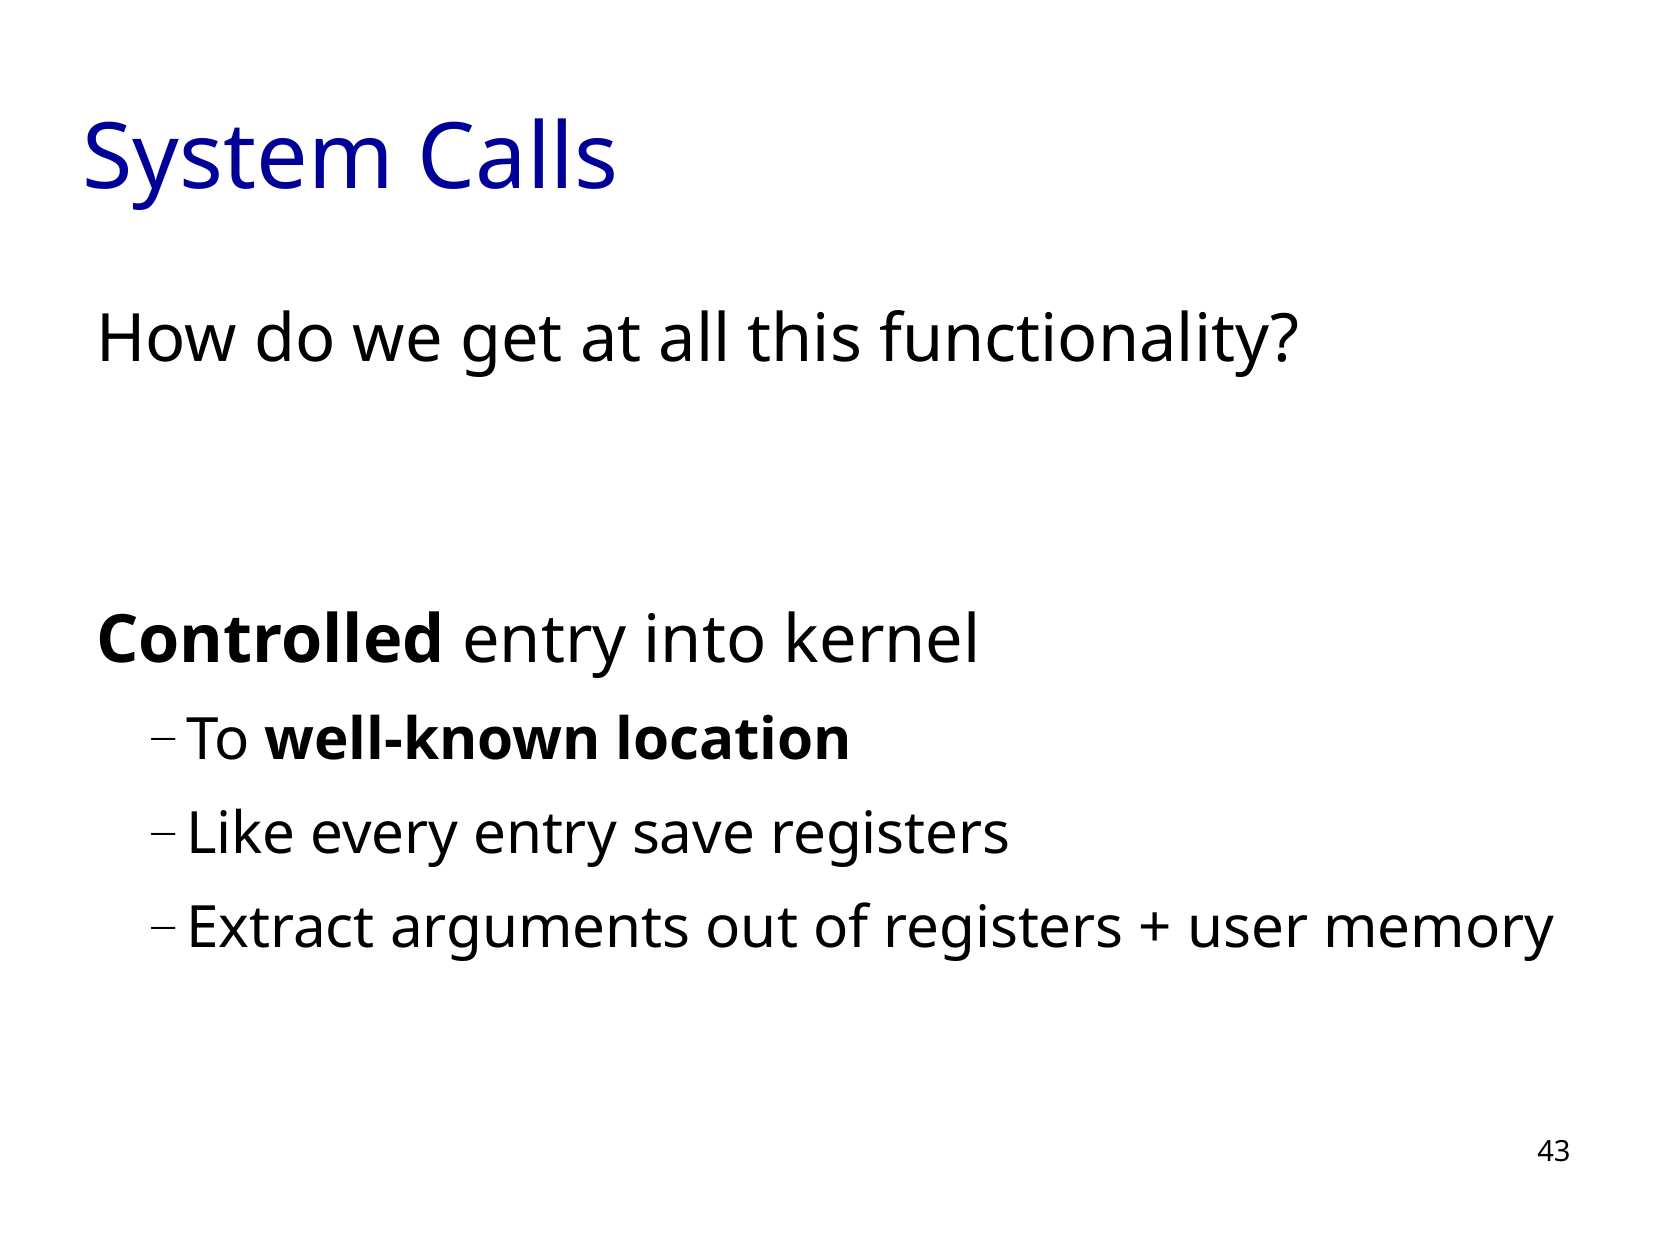

# System Calls
How do we get at all this functionality?
Controlled entry into kernel
To well-known location
Like every entry save registers
Extract arguments out of registers + user memory
43